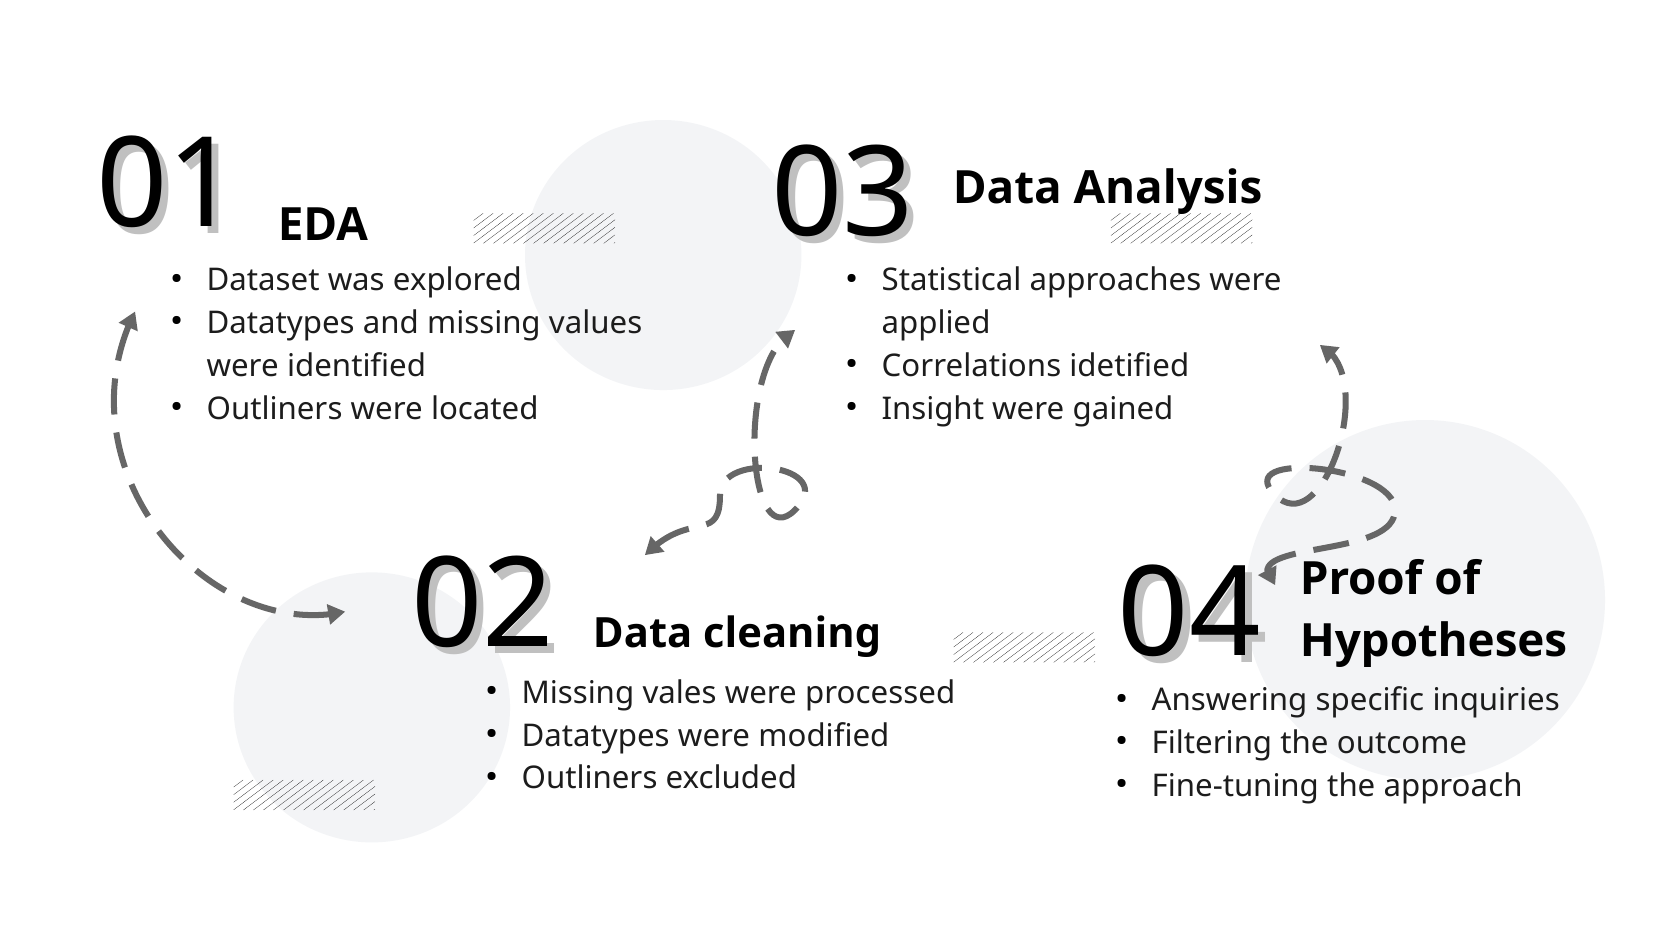

01
03
Data Analysis
EDA
Dataset was explored
Datatypes and missing values were identified
Outliners were located
Statistical approaches were applied
Correlations idetified
Insight were gained
02
04
Proof of Hypotheses
Data cleaning
Missing vales were processed
Datatypes were modified
Outliners excluded
Answering specific inquiries
Filtering the outcome
Fine-tuning the approach